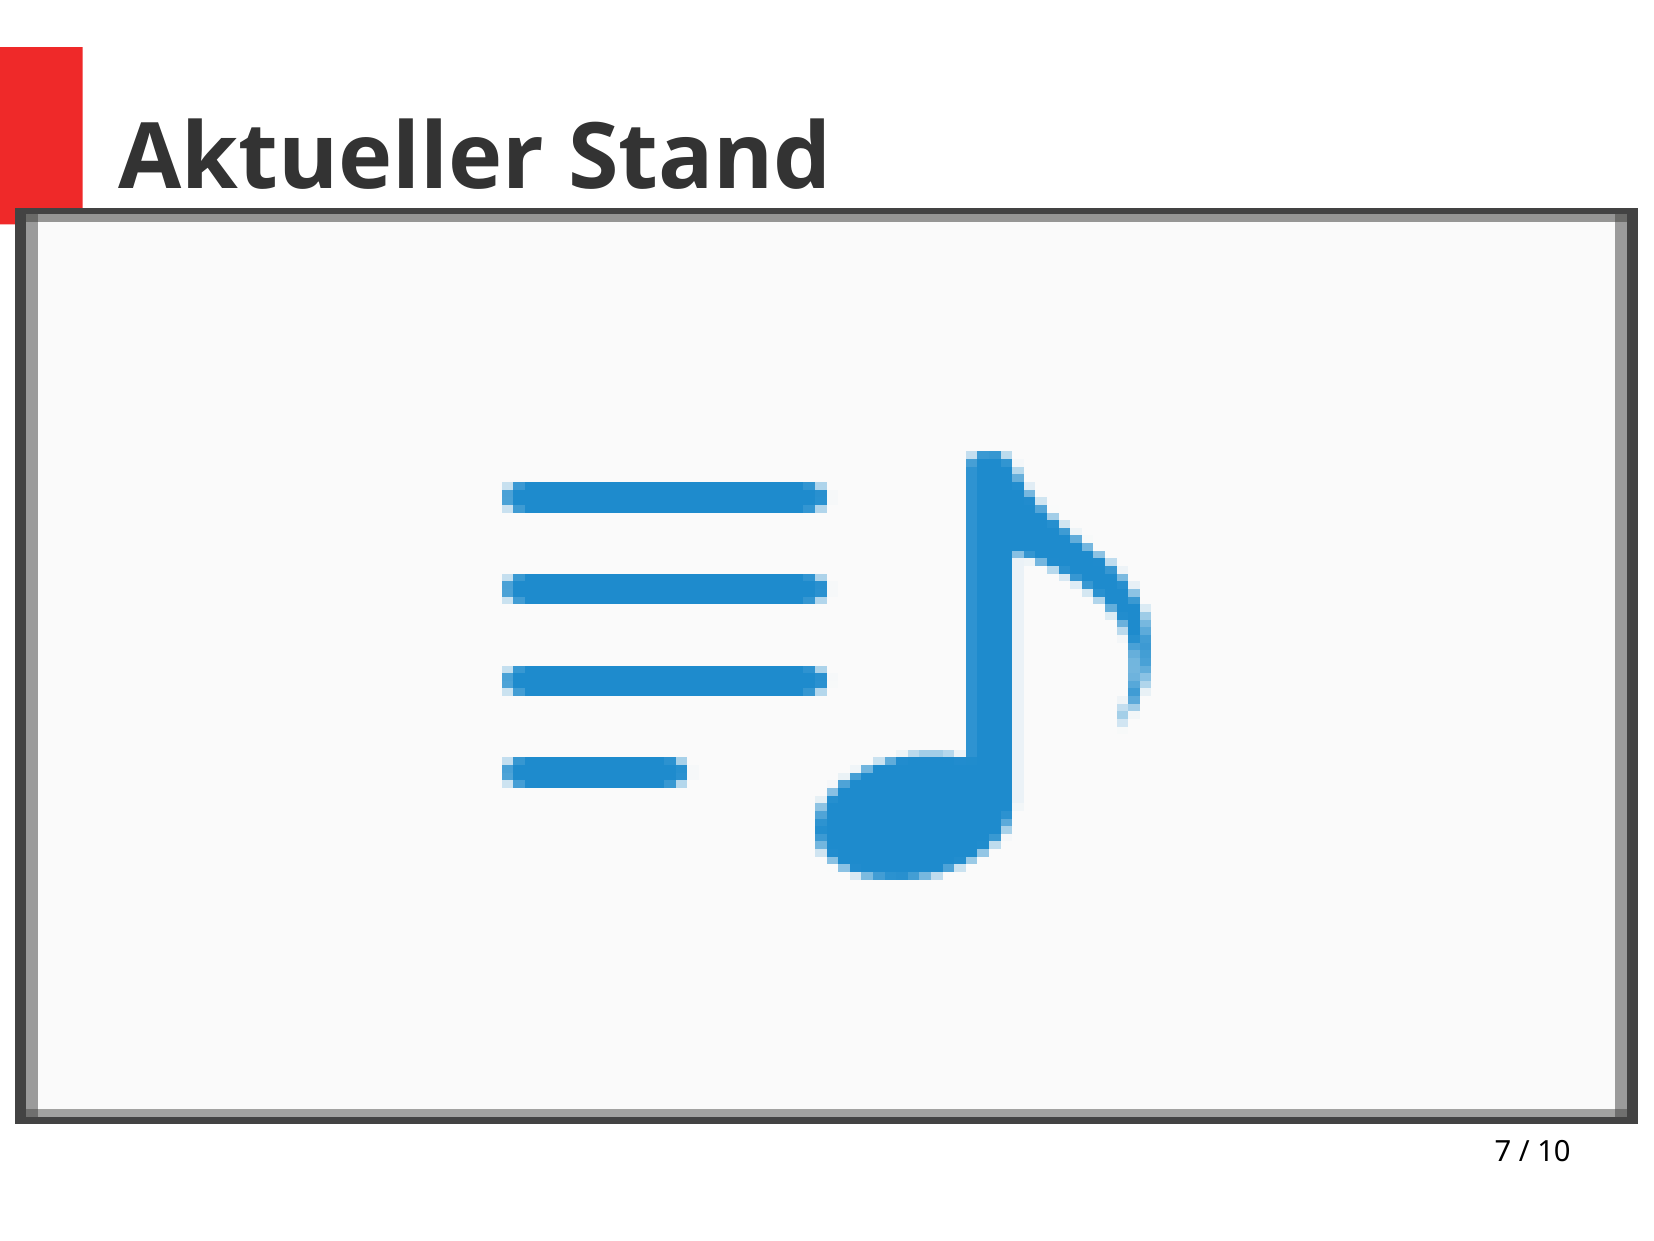

# Aktueller Stand
Video
OpenCV Installation für C++
Video einlesen mit OpenCV
Bildmodell
7